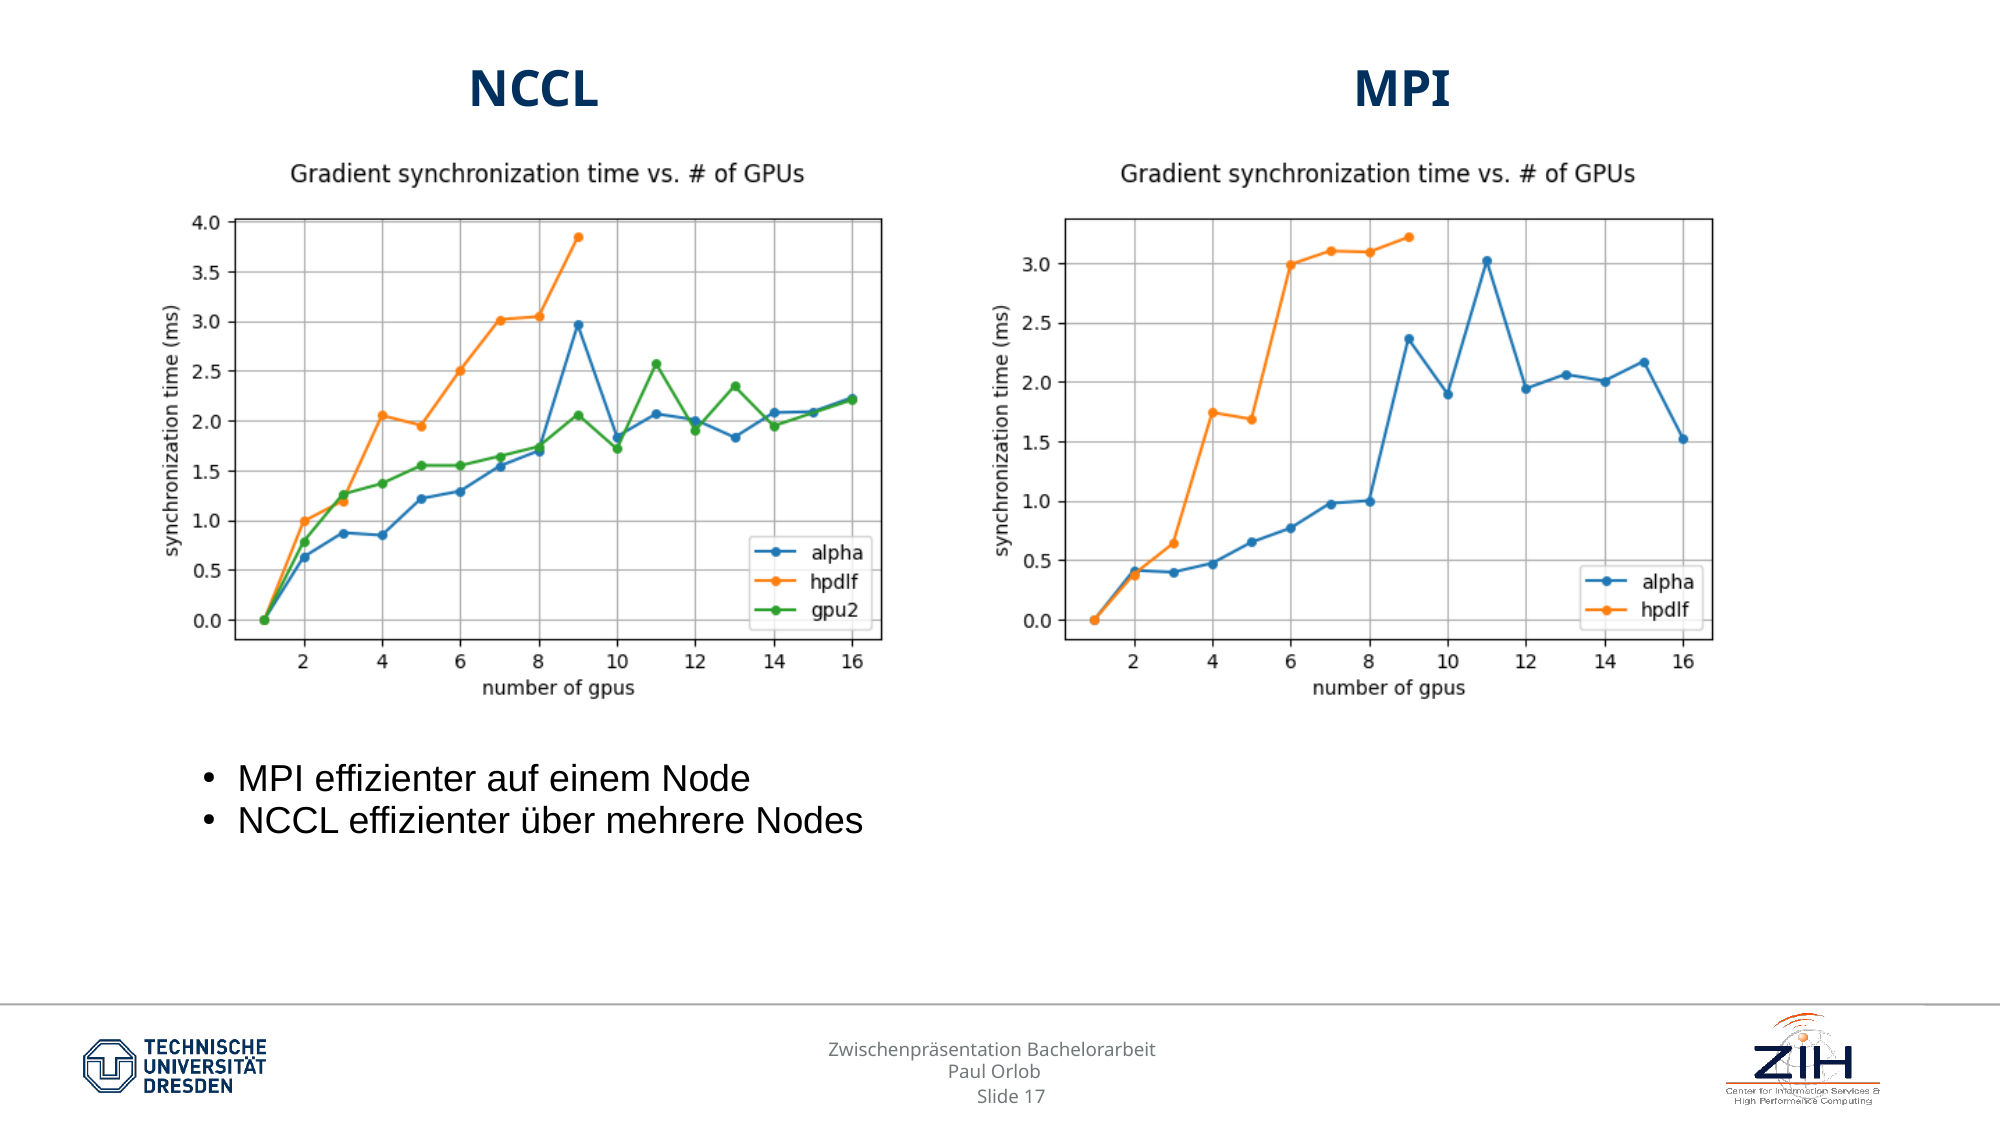

# NCCL MPI
MPI effizienter auf einem Node
NCCL effizienter über mehrere Nodes